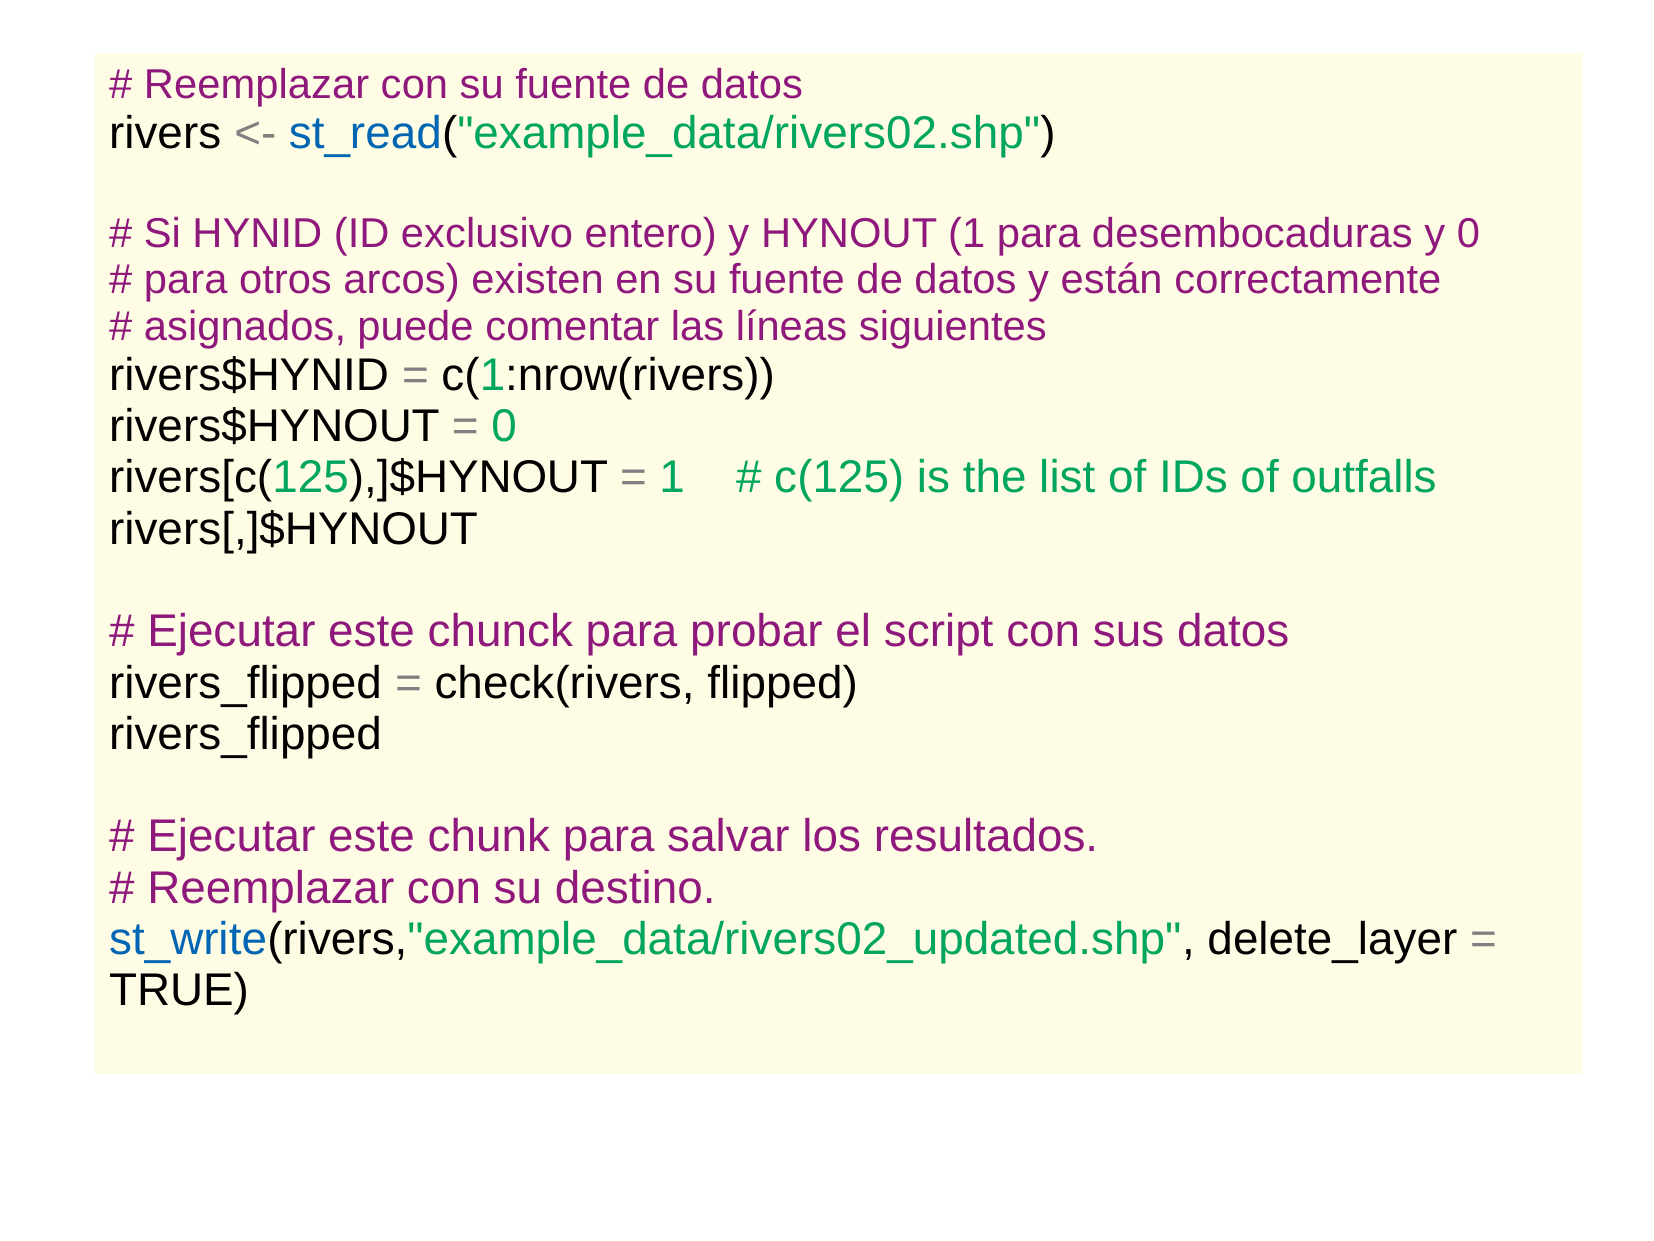

# Reemplazar con su fuente de datos
rivers <- st_read("example_data/rivers02.shp")
# Si HYNID (ID exclusivo entero) y HYNOUT (1 para desembocaduras y 0
# para otros arcos) existen en su fuente de datos y están correctamente
# asignados, puede comentar las líneas siguientes
rivers$HYNID = c(1:nrow(rivers))
rivers$HYNOUT = 0
rivers[c(125),]$HYNOUT = 1 # c(125) is the list of IDs of outfalls
rivers[,]$HYNOUT
# Ejecutar este chunck para probar el script con sus datos
rivers_flipped = check(rivers, flipped)
rivers_flipped
# Ejecutar este chunk para salvar los resultados.
# Reemplazar con su destino.
st_write(rivers,"example_data/rivers02_updated.shp", delete_layer = TRUE)